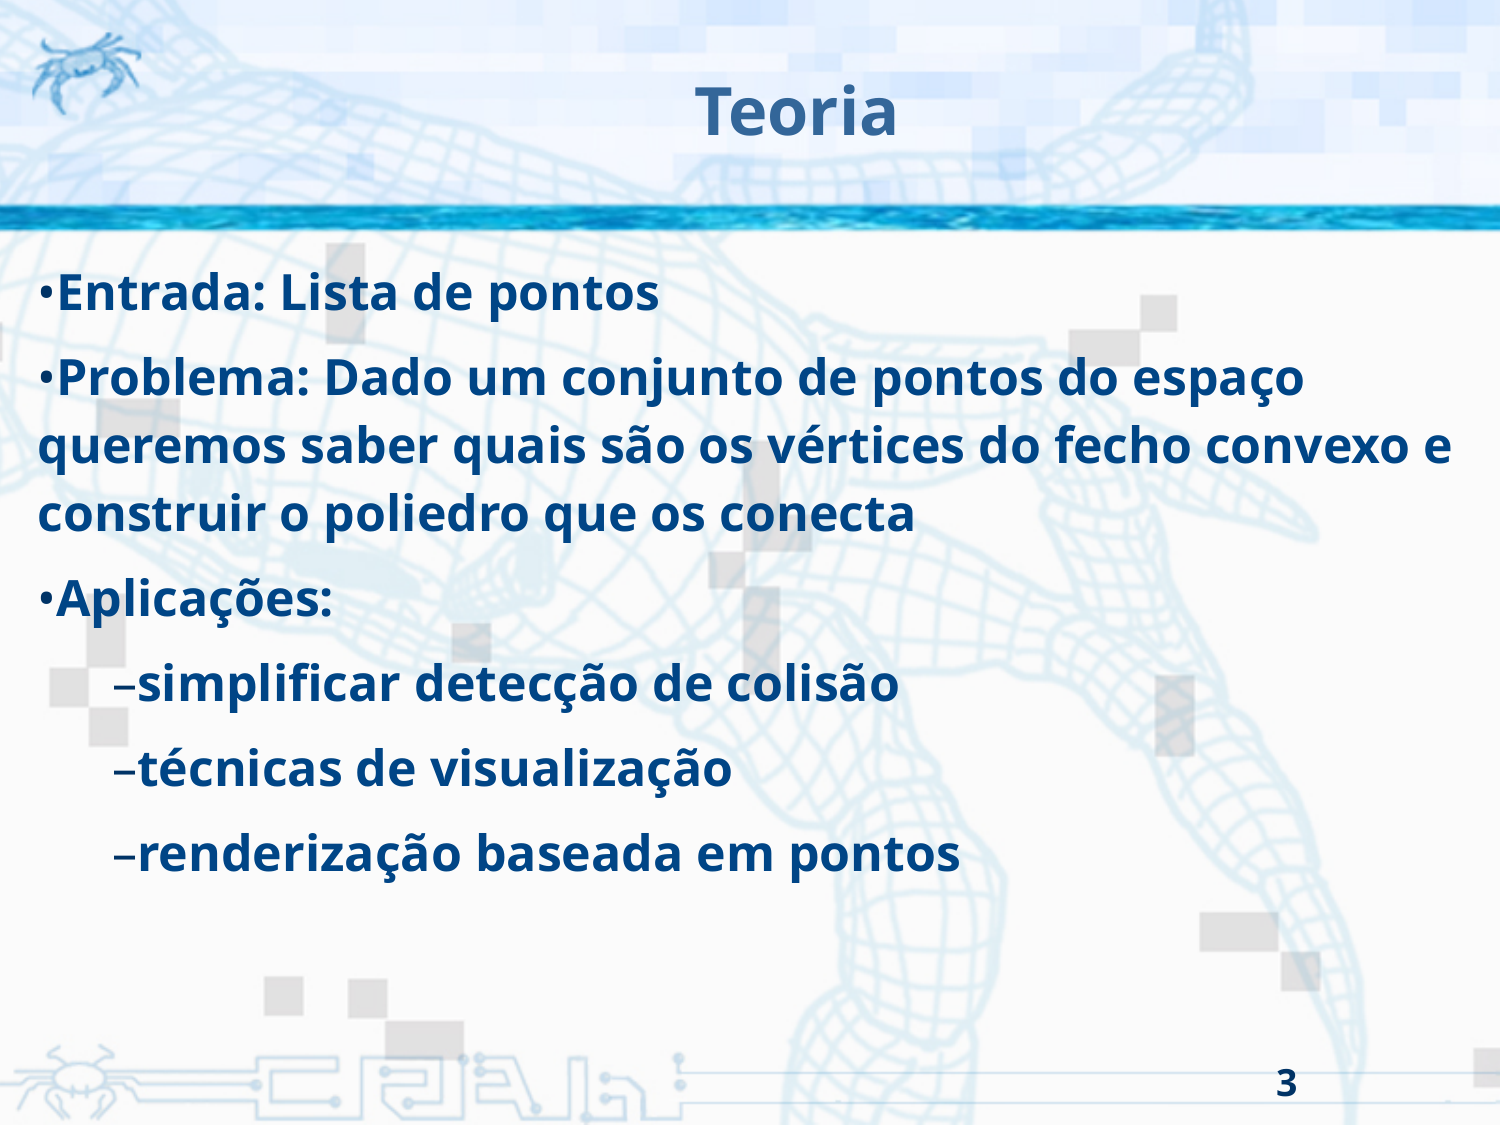

# Teoria
Entrada: Lista de pontos
Problema: Dado um conjunto de pontos do espaço queremos saber quais são os vértices do fecho convexo e construir o poliedro que os conecta
Aplicações:
simplificar detecção de colisão
técnicas de visualização
renderização baseada em pontos